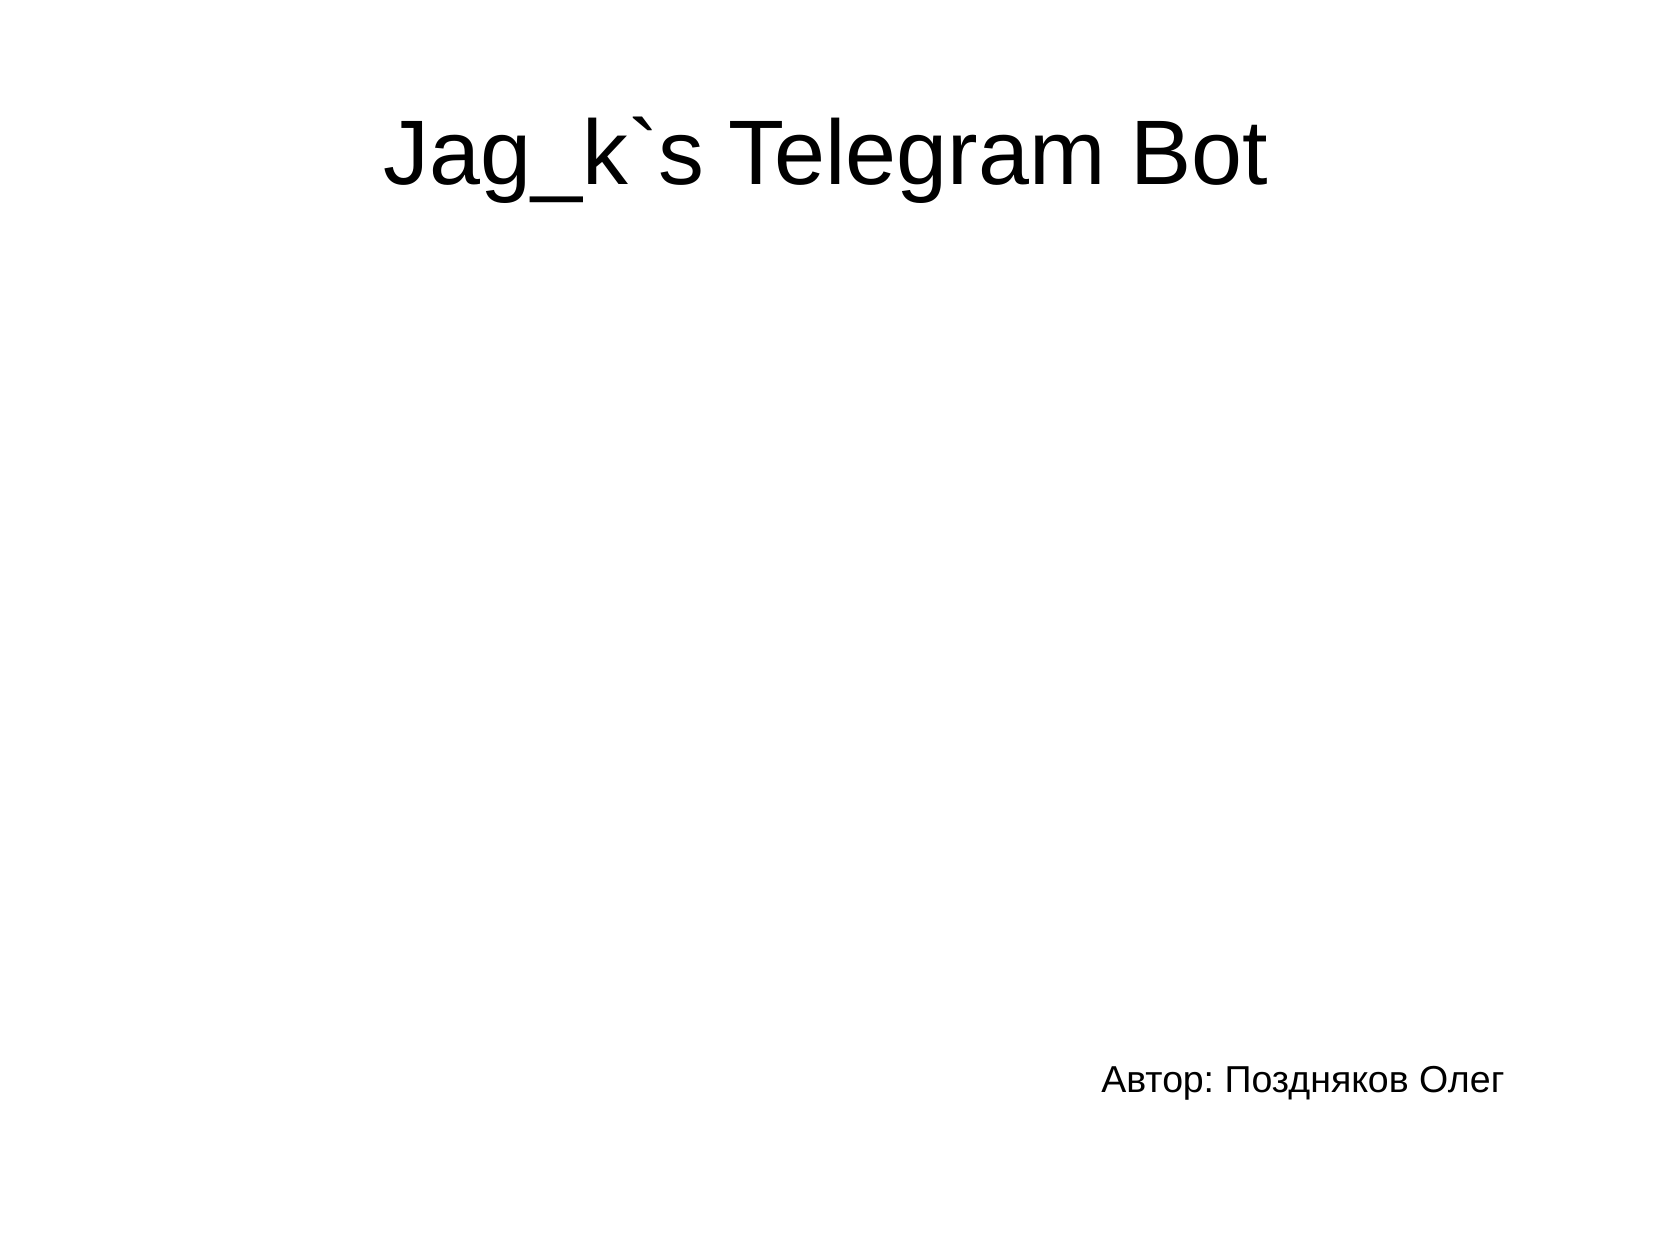

# Jag_k`s Telegram Bot
Автор: Поздняков Олег